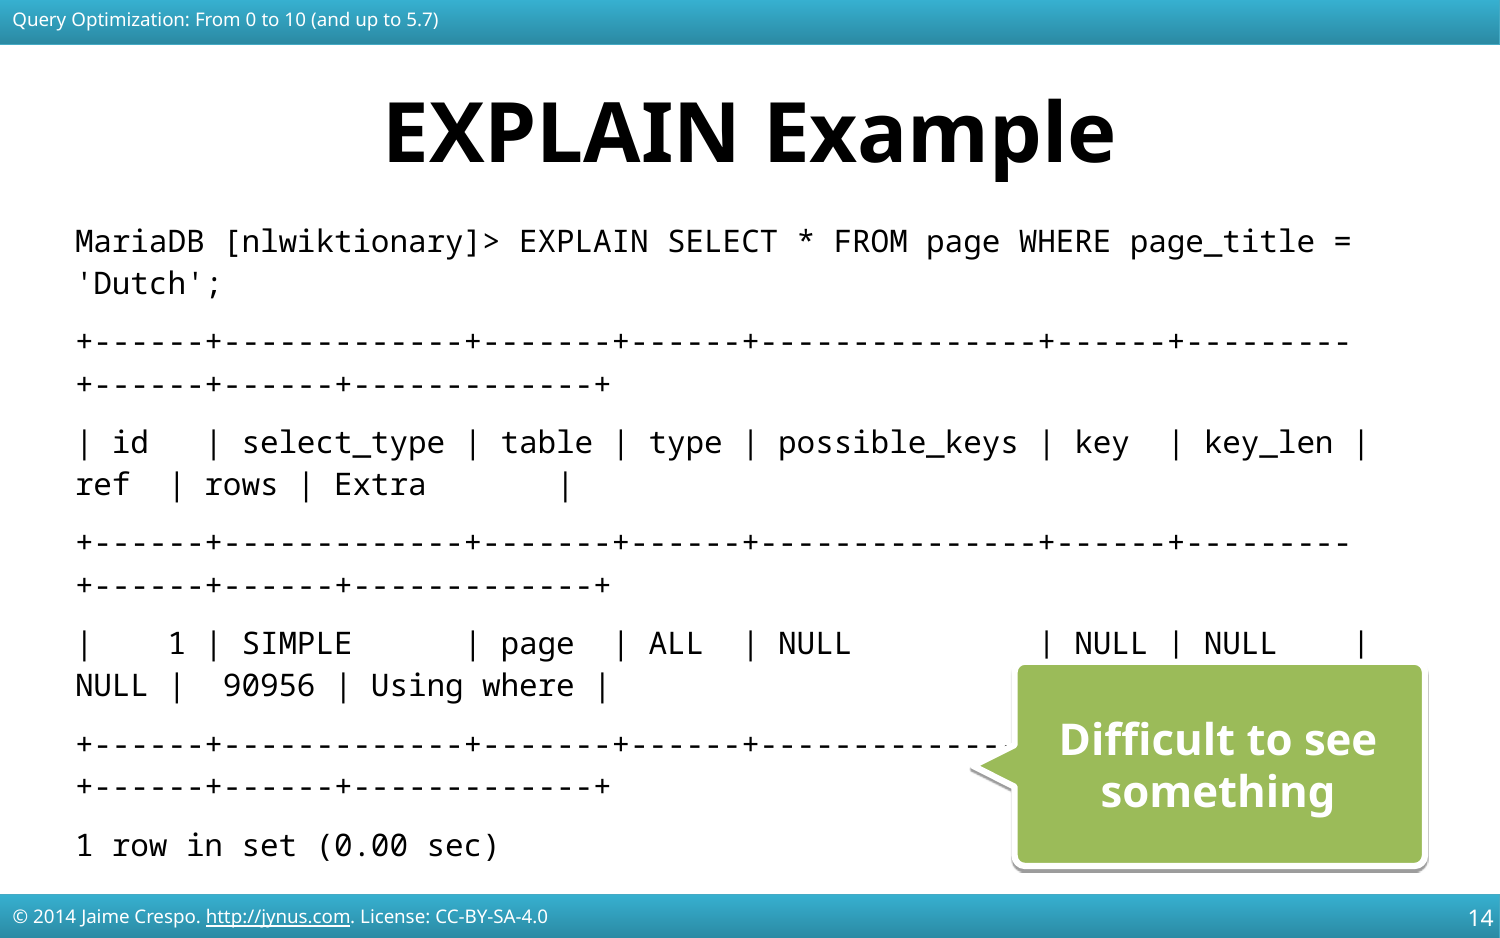

# EXPLAIN Example
MariaDB [nlwiktionary]> EXPLAIN SELECT * FROM page WHERE page_title = 'Dutch';
+------+-------------+-------+------+---------------+------+---------+------+------+-------------+
| id | select_type | table | type | possible_keys | key | key_len | ref | rows | Extra |
+------+-------------+-------+------+---------------+------+---------+------+------+-------------+
| 1 | SIMPLE | page | ALL | NULL | NULL | NULL | NULL | 90956 | Using where |
+------+-------------+-------+------+---------------+------+---------+------+------+-------------+
1 row in set (0.00 sec)
Difficult to see something